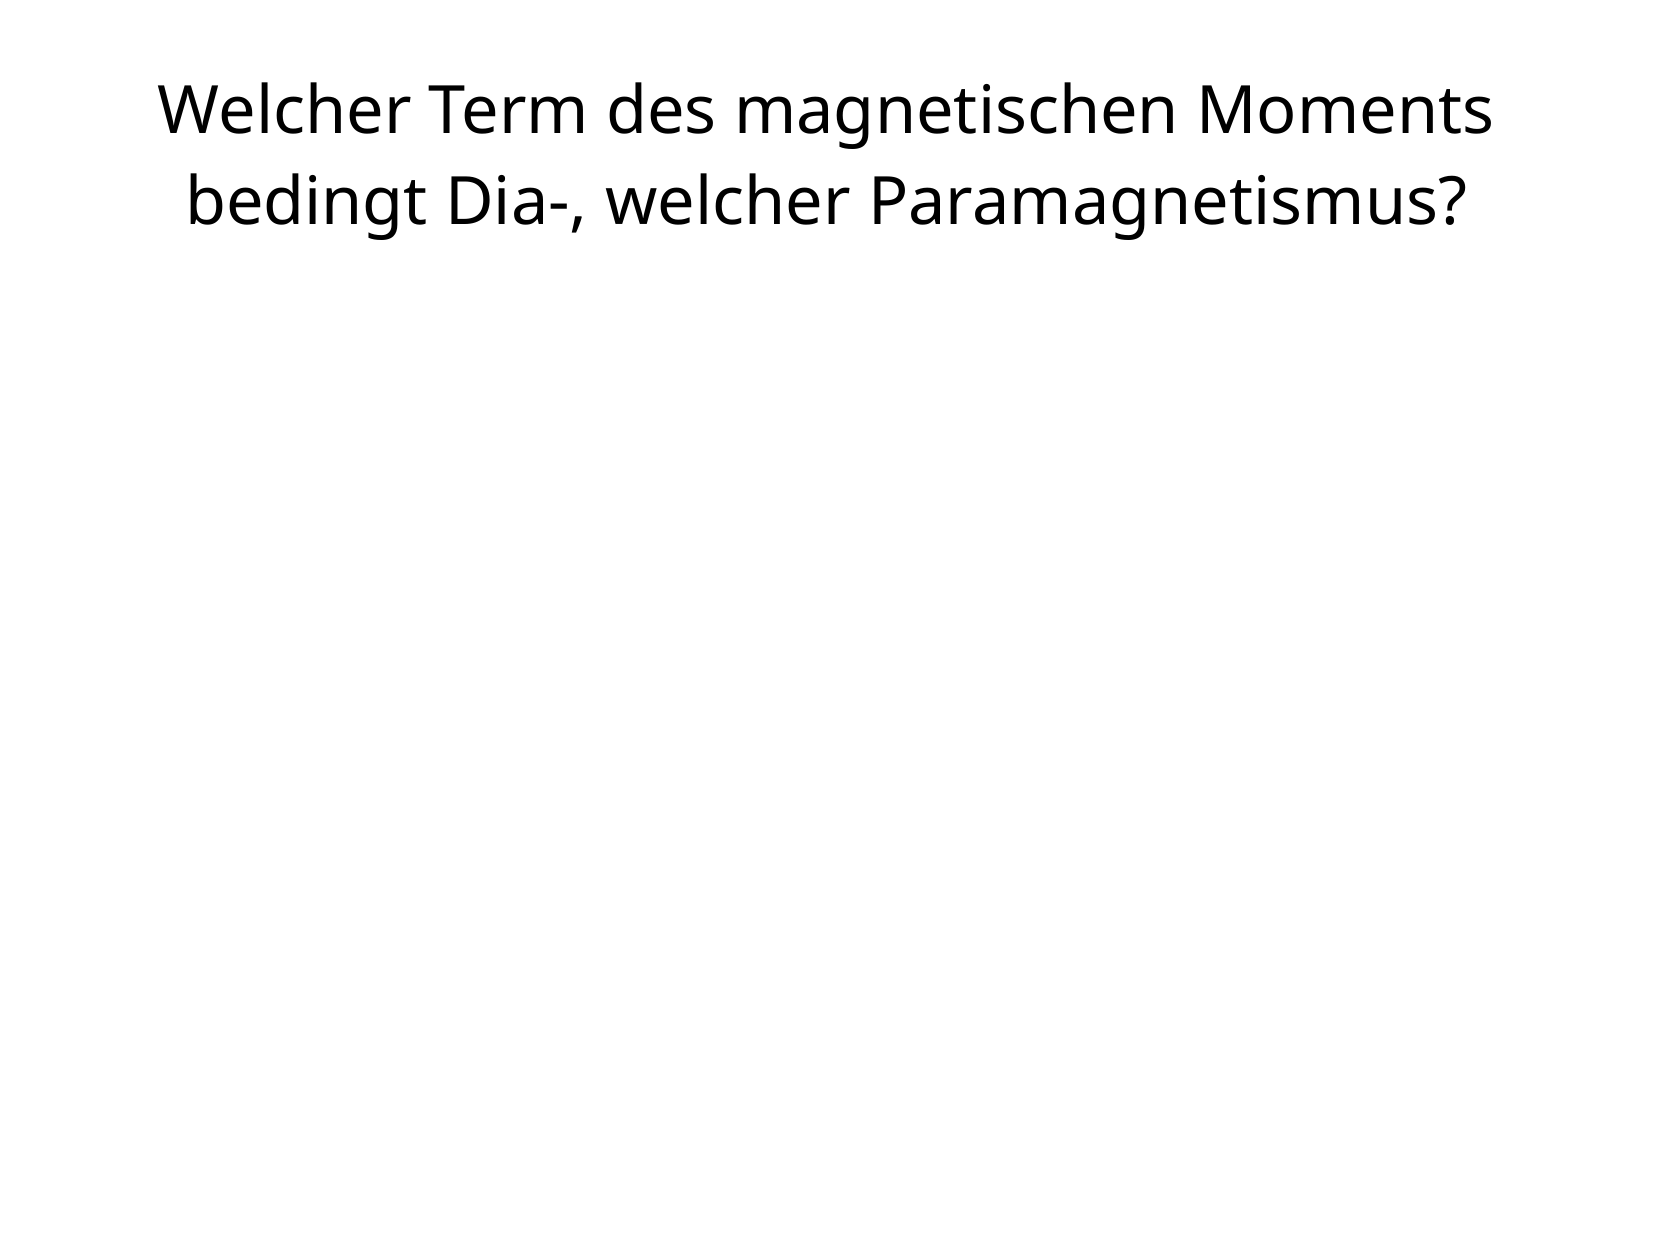

# Welcher Term des magnetischen Moments bedingt Dia-, welcher Paramagnetismus?